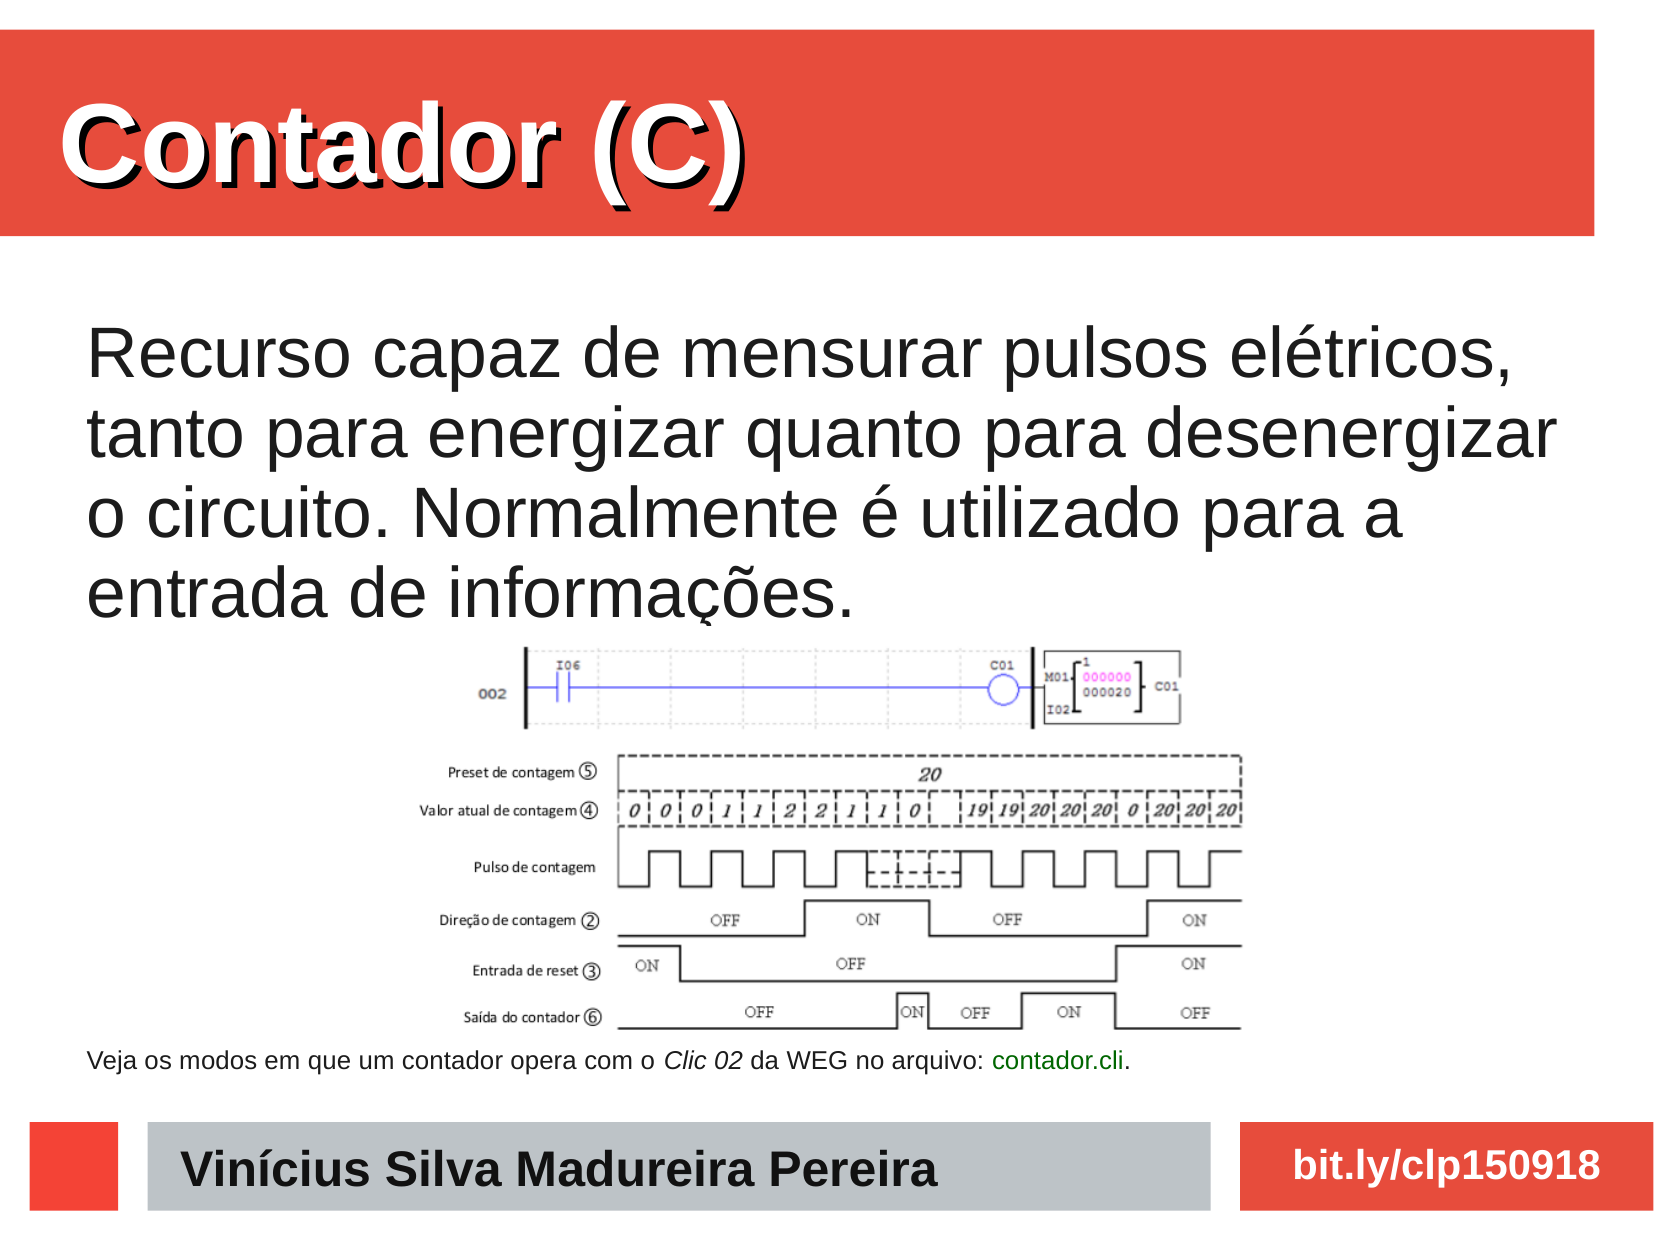

# Contador (C)
Recurso capaz de mensurar pulsos elétricos, tanto para energizar quanto para desenergizar o circuito. Normalmente é utilizado para a entrada de informações.
Veja os modos em que um contador opera com o Clic 02 da WEG no arquivo: contador.cli.
Vinícius Silva Madureira Pereira
bit.ly/clp150918